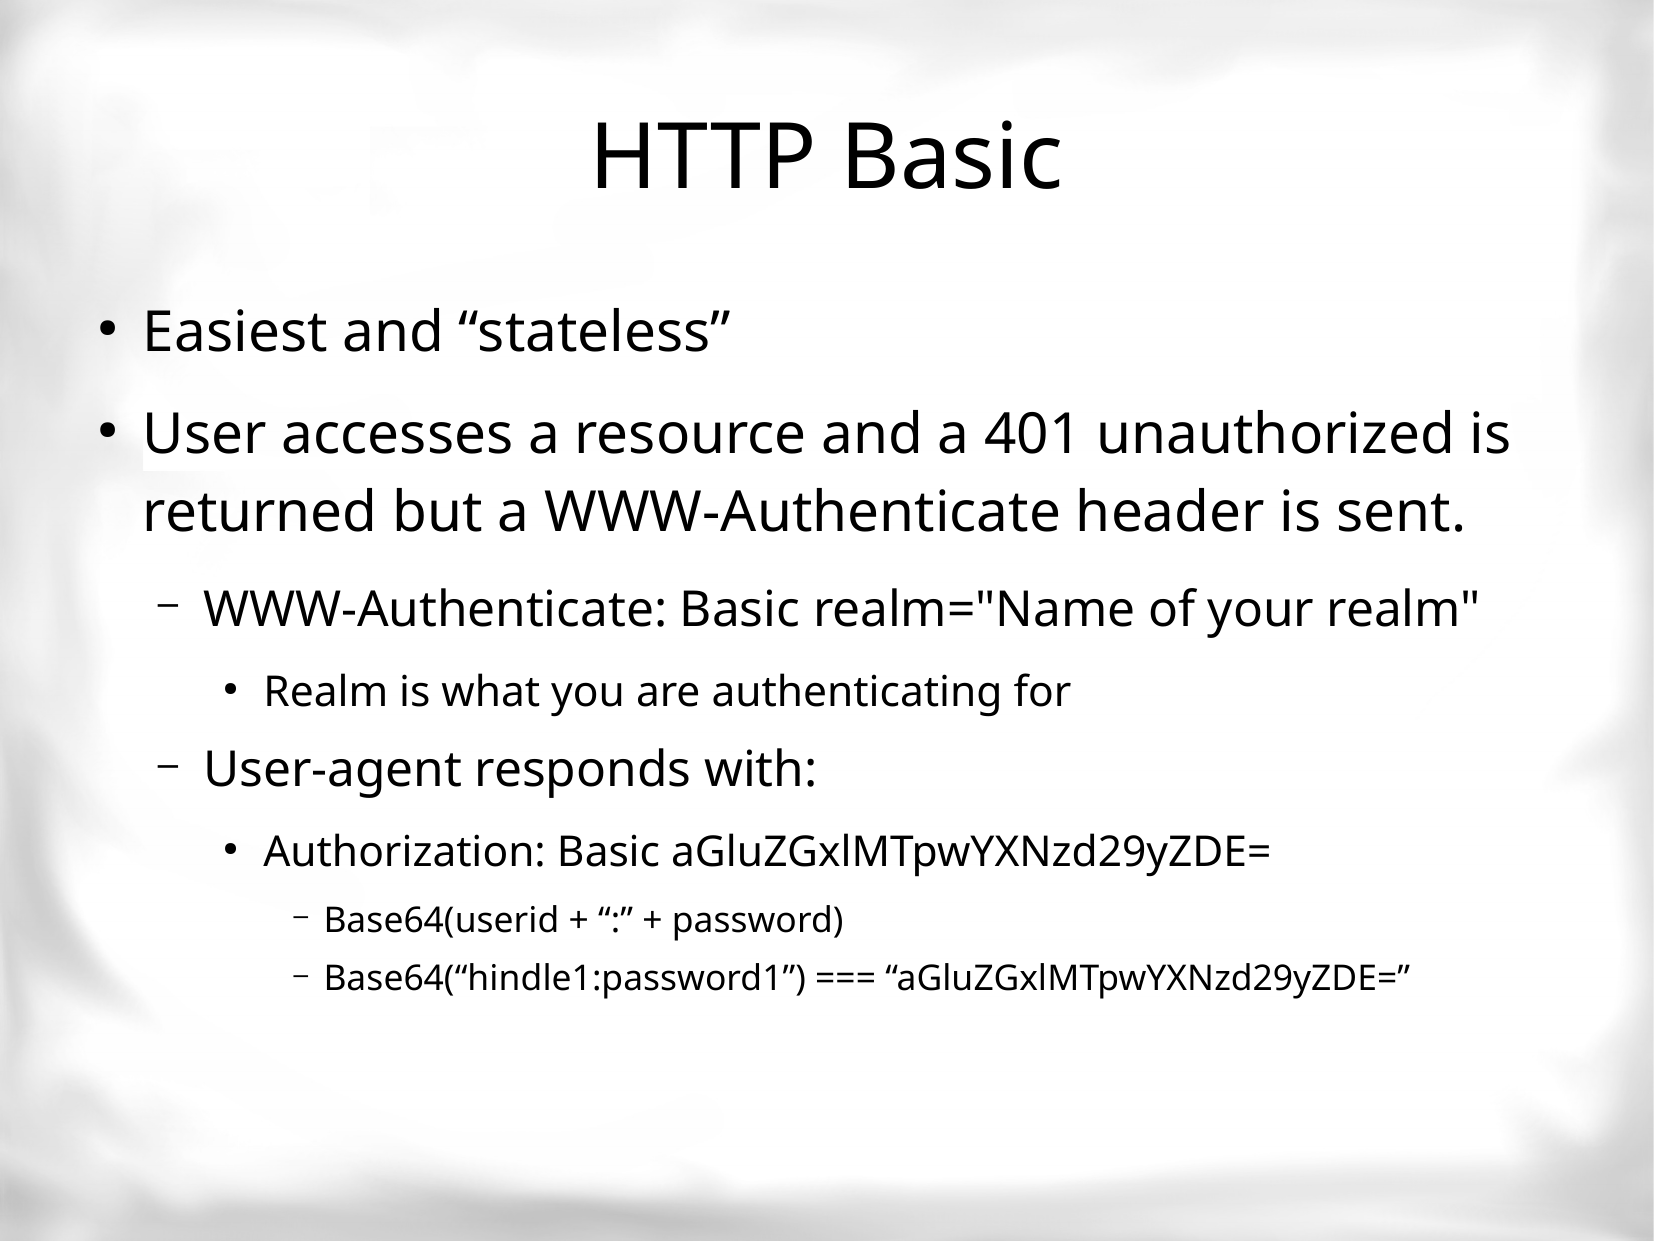

# HTTP Basic
Easiest and “stateless”
User accesses a resource and a 401 unauthorized is returned but a WWW-Authenticate header is sent.
WWW-Authenticate: Basic realm="Name of your realm"
Realm is what you are authenticating for
User-agent responds with:
Authorization: Basic aGluZGxlMTpwYXNzd29yZDE=
Base64(userid + “:” + password)
Base64(“hindle1:password1”) === “aGluZGxlMTpwYXNzd29yZDE=”